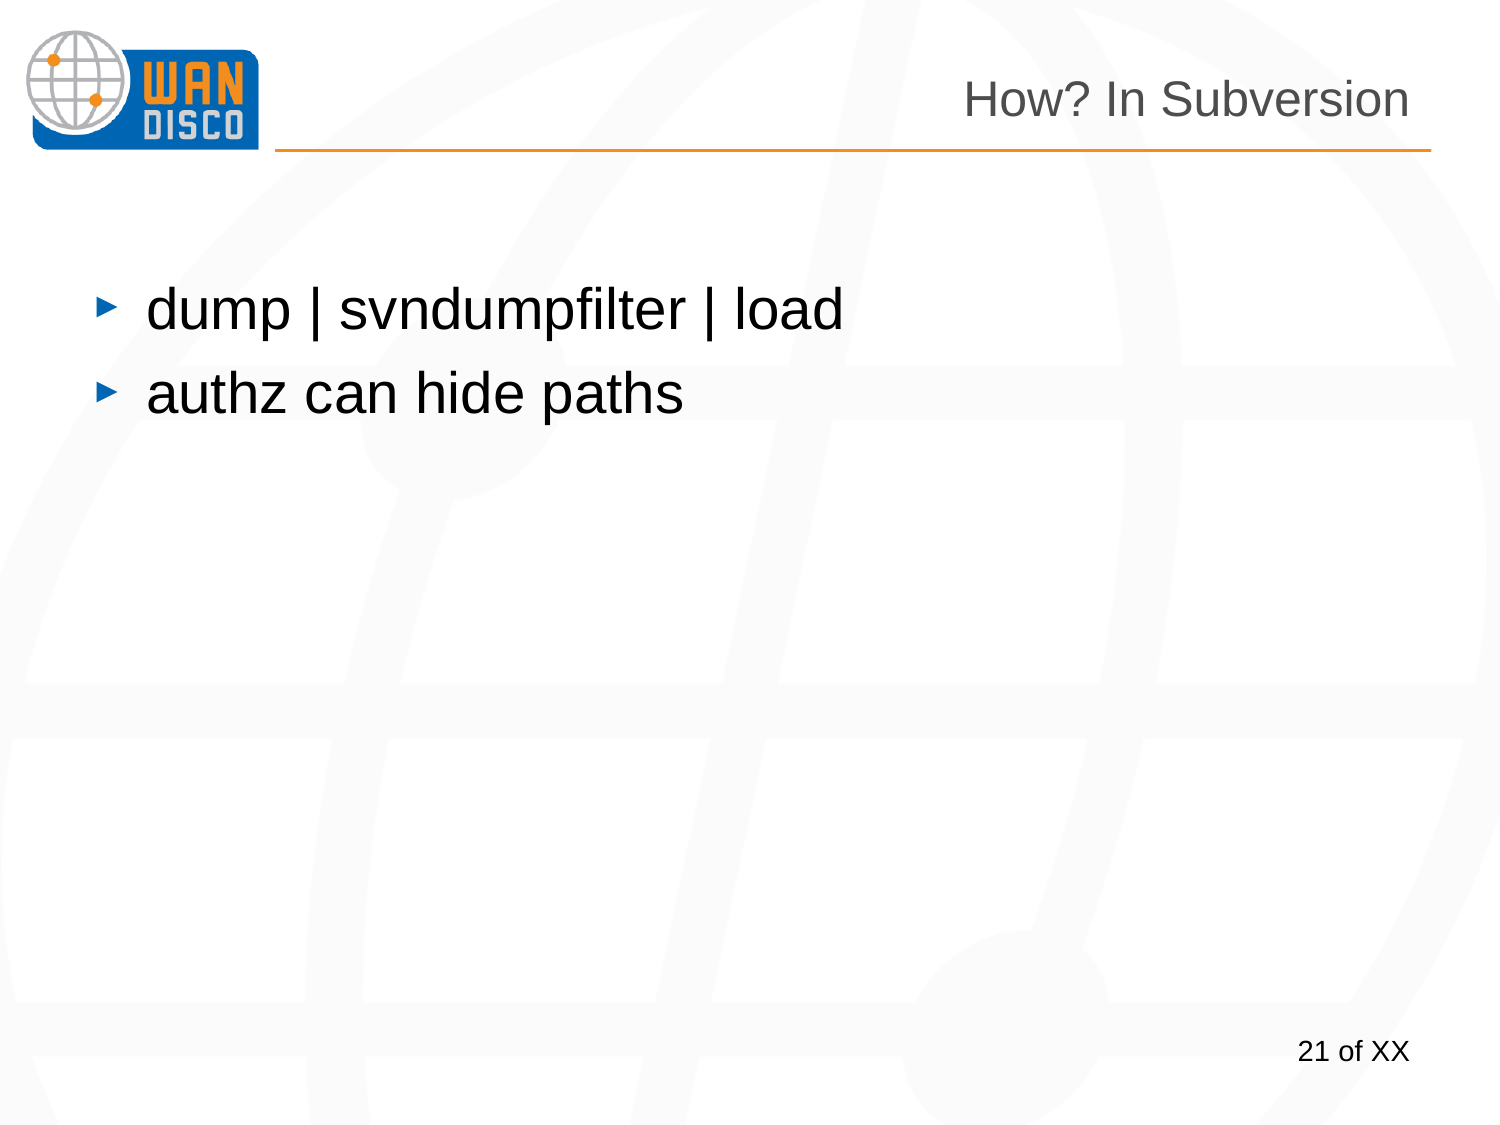

# How? In Subversion
dump | svndumpfilter | load
authz can hide paths
21